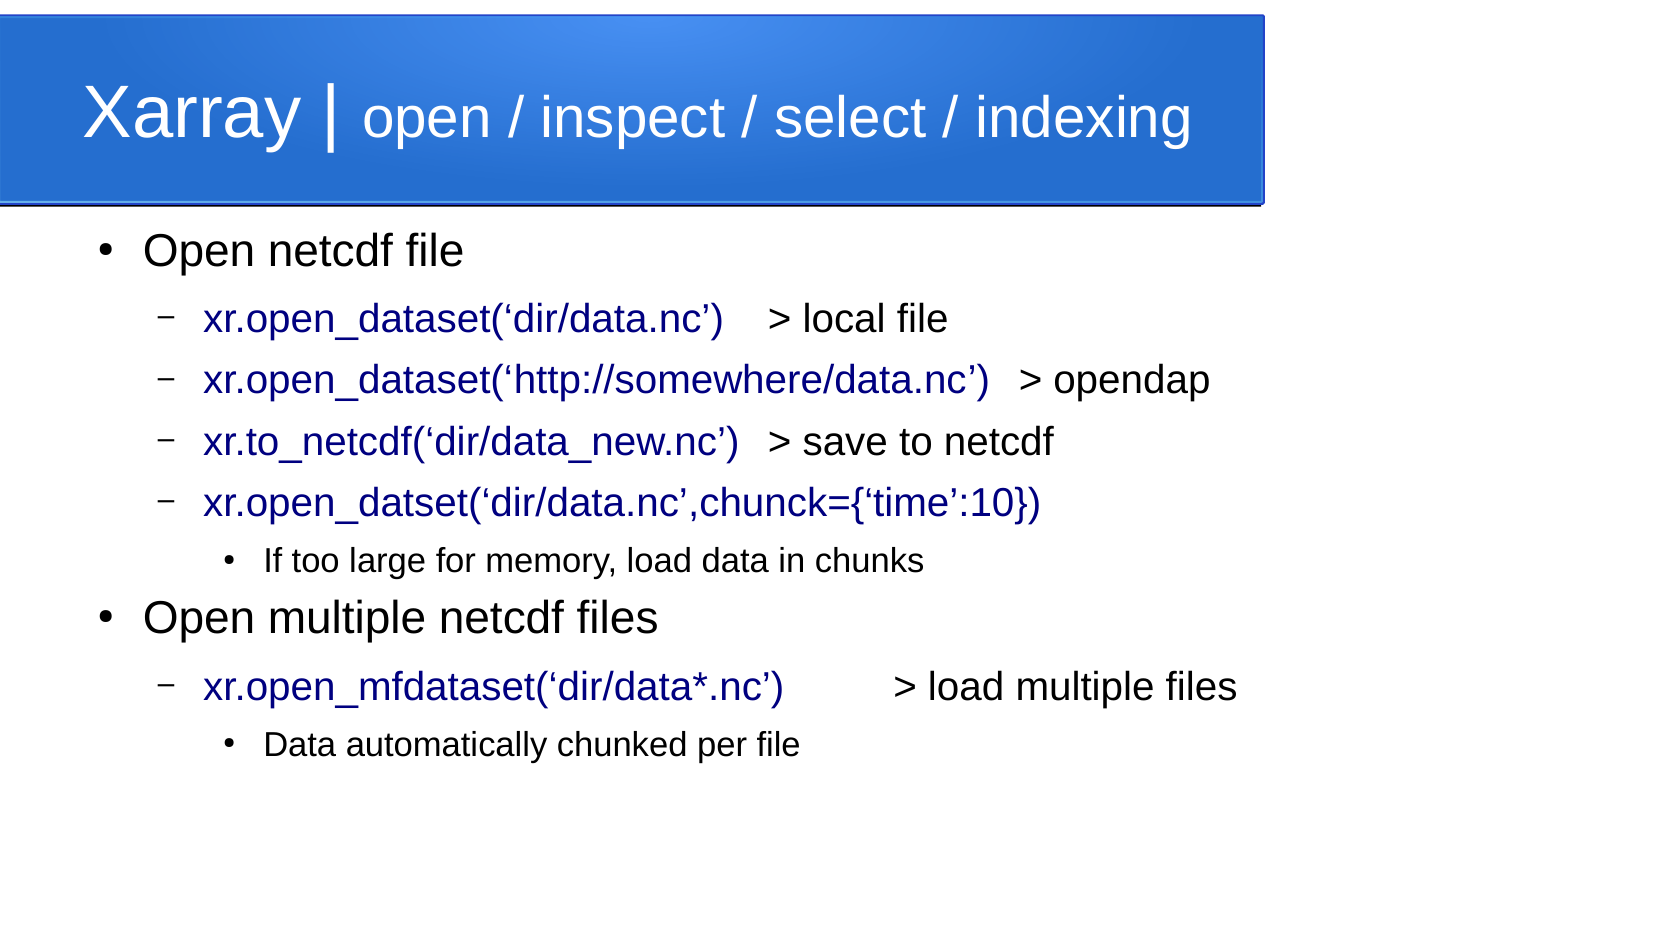

# Xarray | open / inspect / select / indexing
Open netcdf file
xr.open_dataset(‘dir/data.nc’)					> local file
xr.open_dataset(‘http://somewhere/data.nc’) 	> opendap
xr.to_netcdf(‘dir/data_new.nc’)					> save to netcdf
xr.open_datset(‘dir/data.nc’,chunck={‘time’:10})
If too large for memory, load data in chunks
Open multiple netcdf files
xr.open_mfdataset(‘dir/data*.nc’)			> load multiple files
Data automatically chunked per file